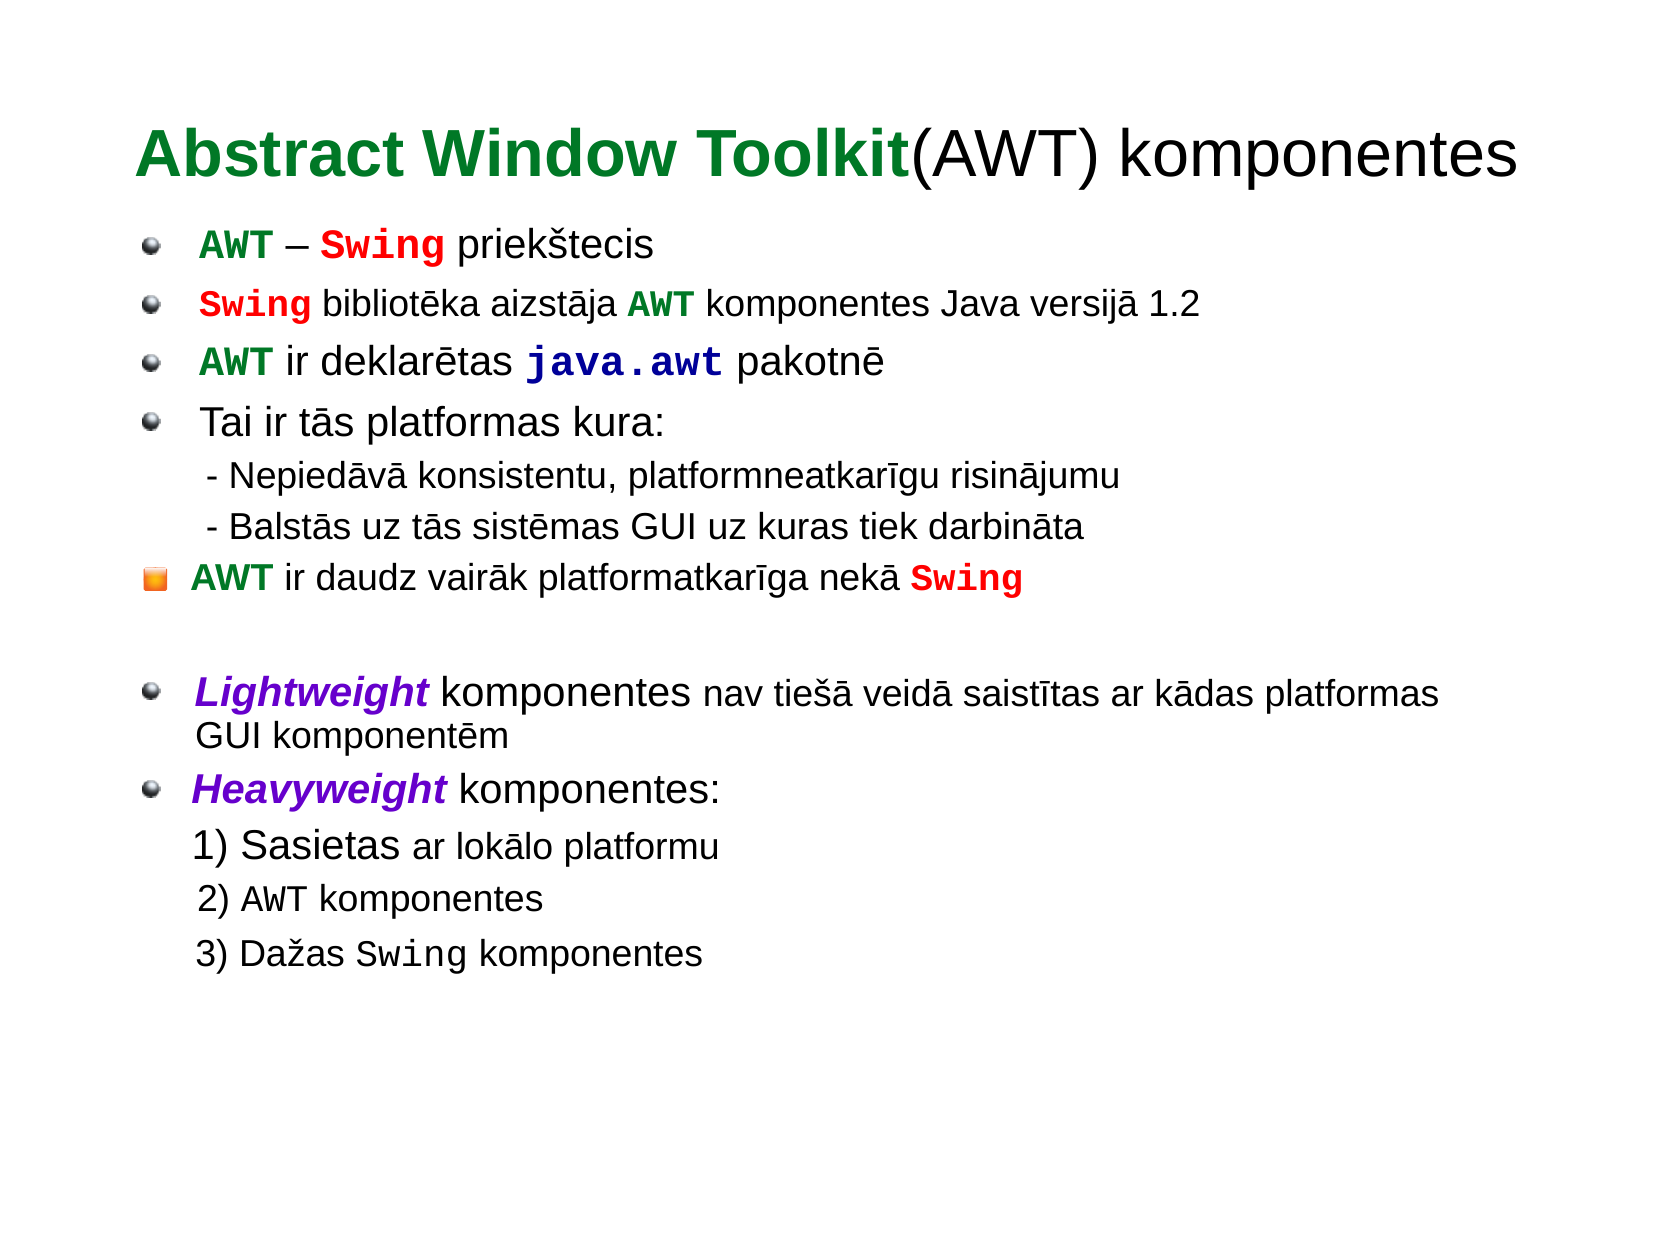

# Abstract Window Toolkit(AWT) komponentes
AWT – Swing priekštecis
Swing bibliotēka aizstāja AWT komponentes Java versijā 1.2
AWT ir deklarētas java.awt pakotnē
Tai ir tās platformas kura:
 - Nepiedāvā konsistentu, platformneatkarīgu risinājumu
 - Balstās uz tās sistēmas GUI uz kuras tiek darbināta
 AWT ir daudz vairāk platformatkarīga nekā Swing
 Lightweight komponentes nav tiešā veidā saistītas ar kādas platformas GUI komponentēm
 Heavyweight komponentes:
 1) Sasietas ar lokālo platformu
 2) AWT komponentes
 3) Dažas Swing komponentes